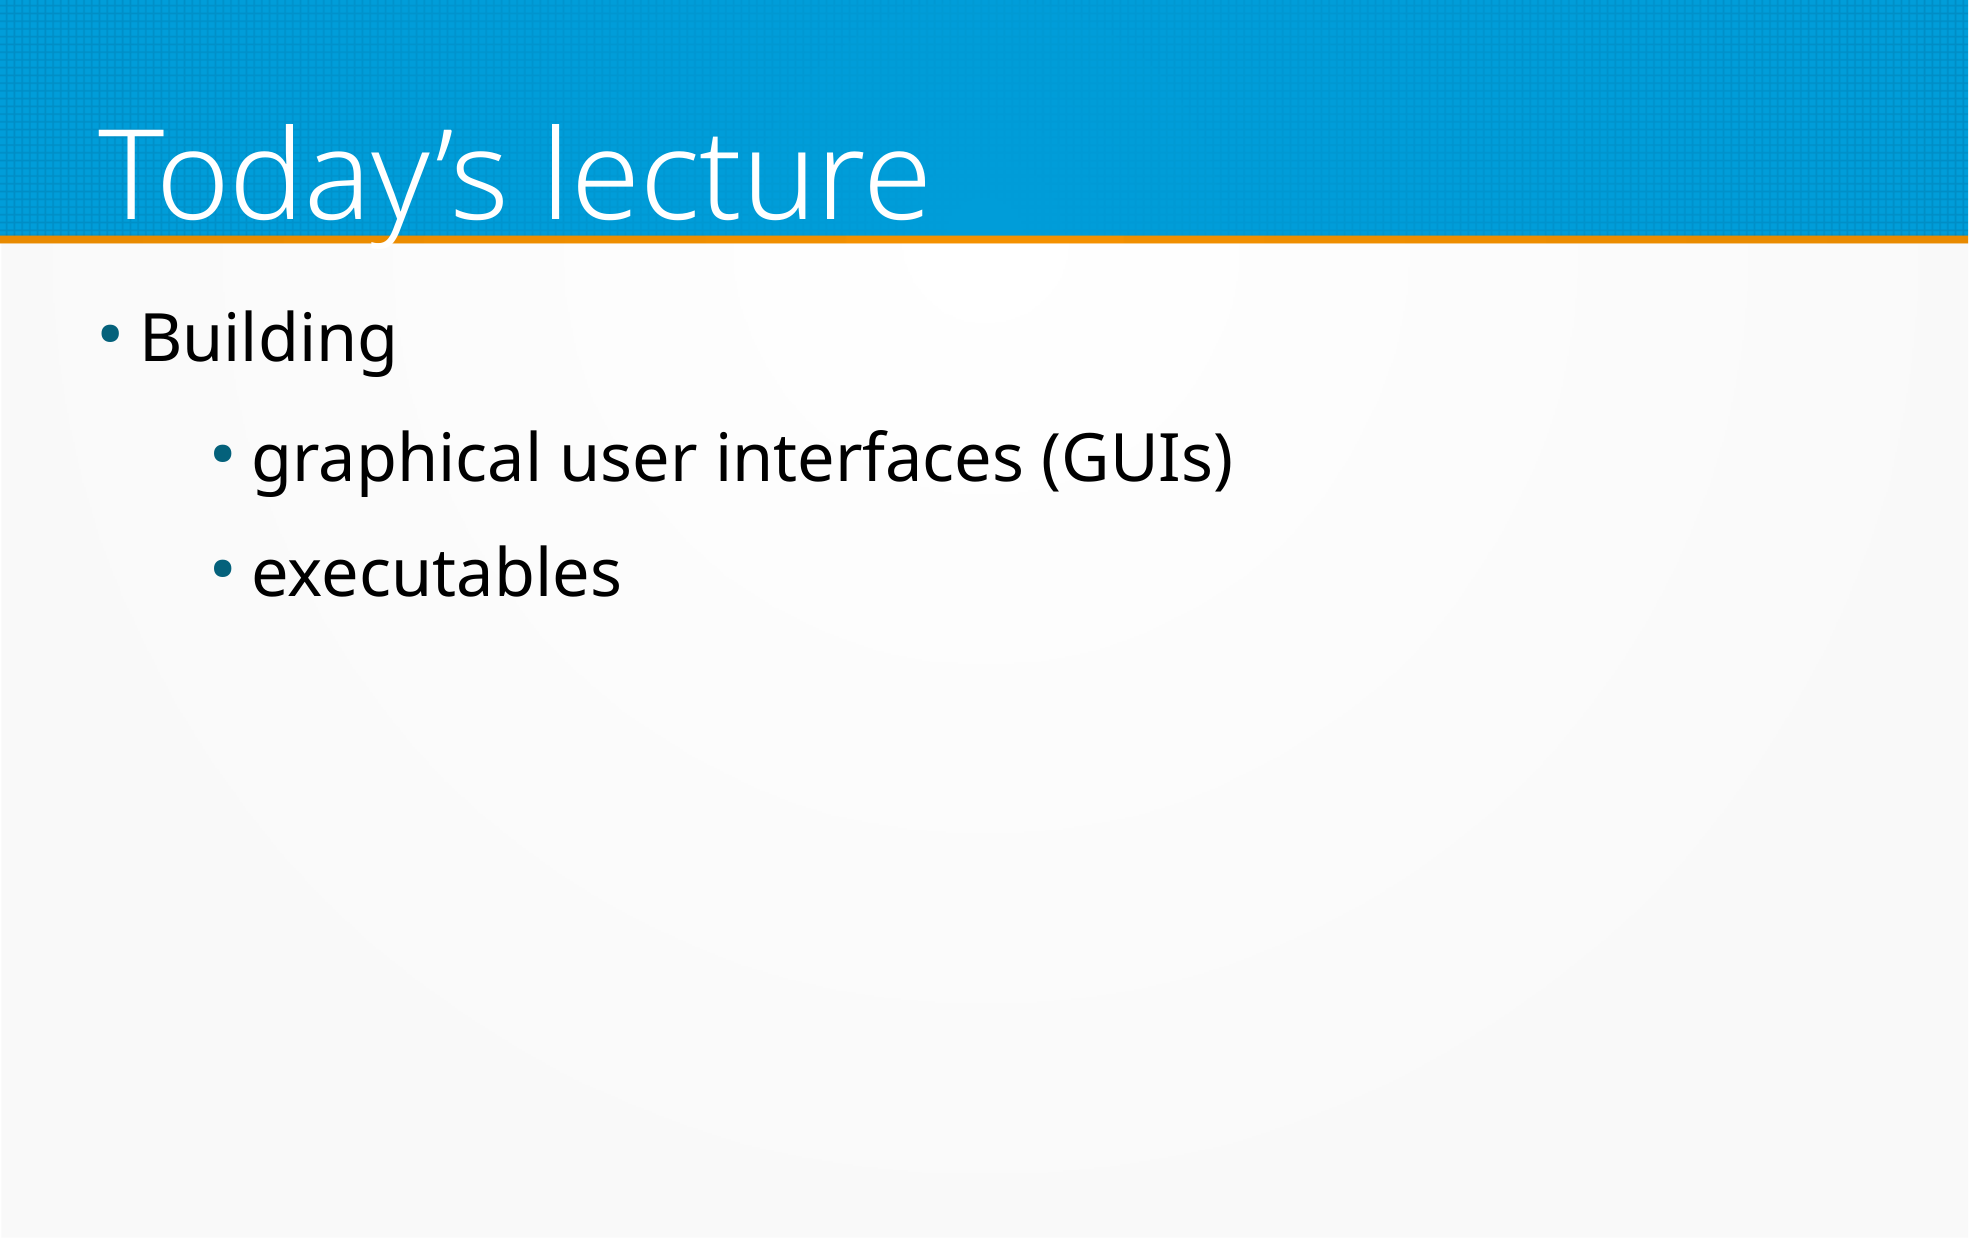

# Today’s lecture
 Building
 graphical user interfaces (GUIs)
 executables